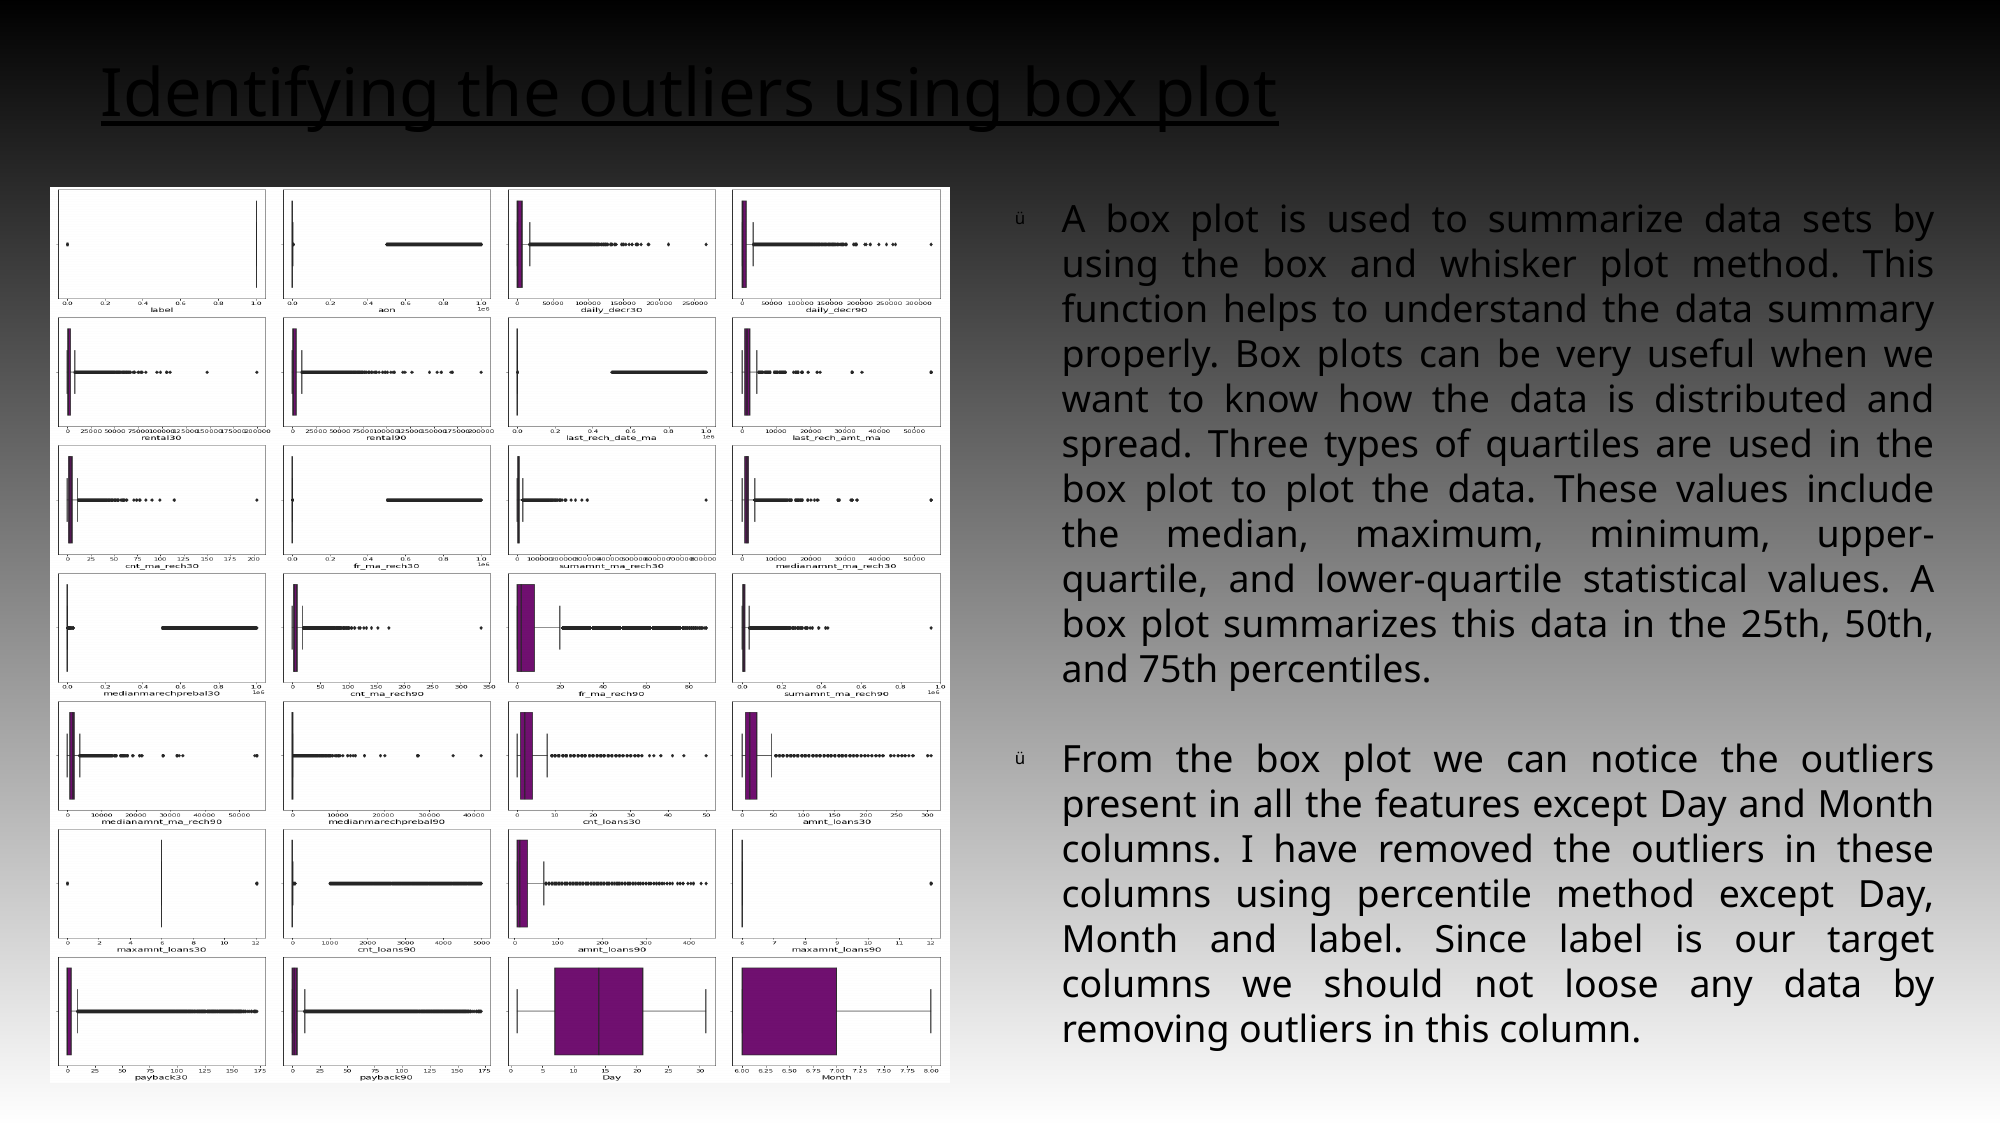

Identifying the outliers using box plot
A box plot is used to summarize data sets by using the box and whisker plot method. This function helps to understand the data summary properly. Box plots can be very useful when we want to know how the data is distributed and spread. Three types of quartiles are used in the box plot to plot the data. These values include the median, maximum, minimum, upper-quartile, and lower-quartile statistical values. A box plot summarizes this data in the 25th, 50th, and 75th percentiles.
From the box plot we can notice the outliers present in all the features except Day and Month columns. I have removed the outliers in these columns using percentile method except Day, Month and label. Since label is our target columns we should not loose any data by removing outliers in this column.